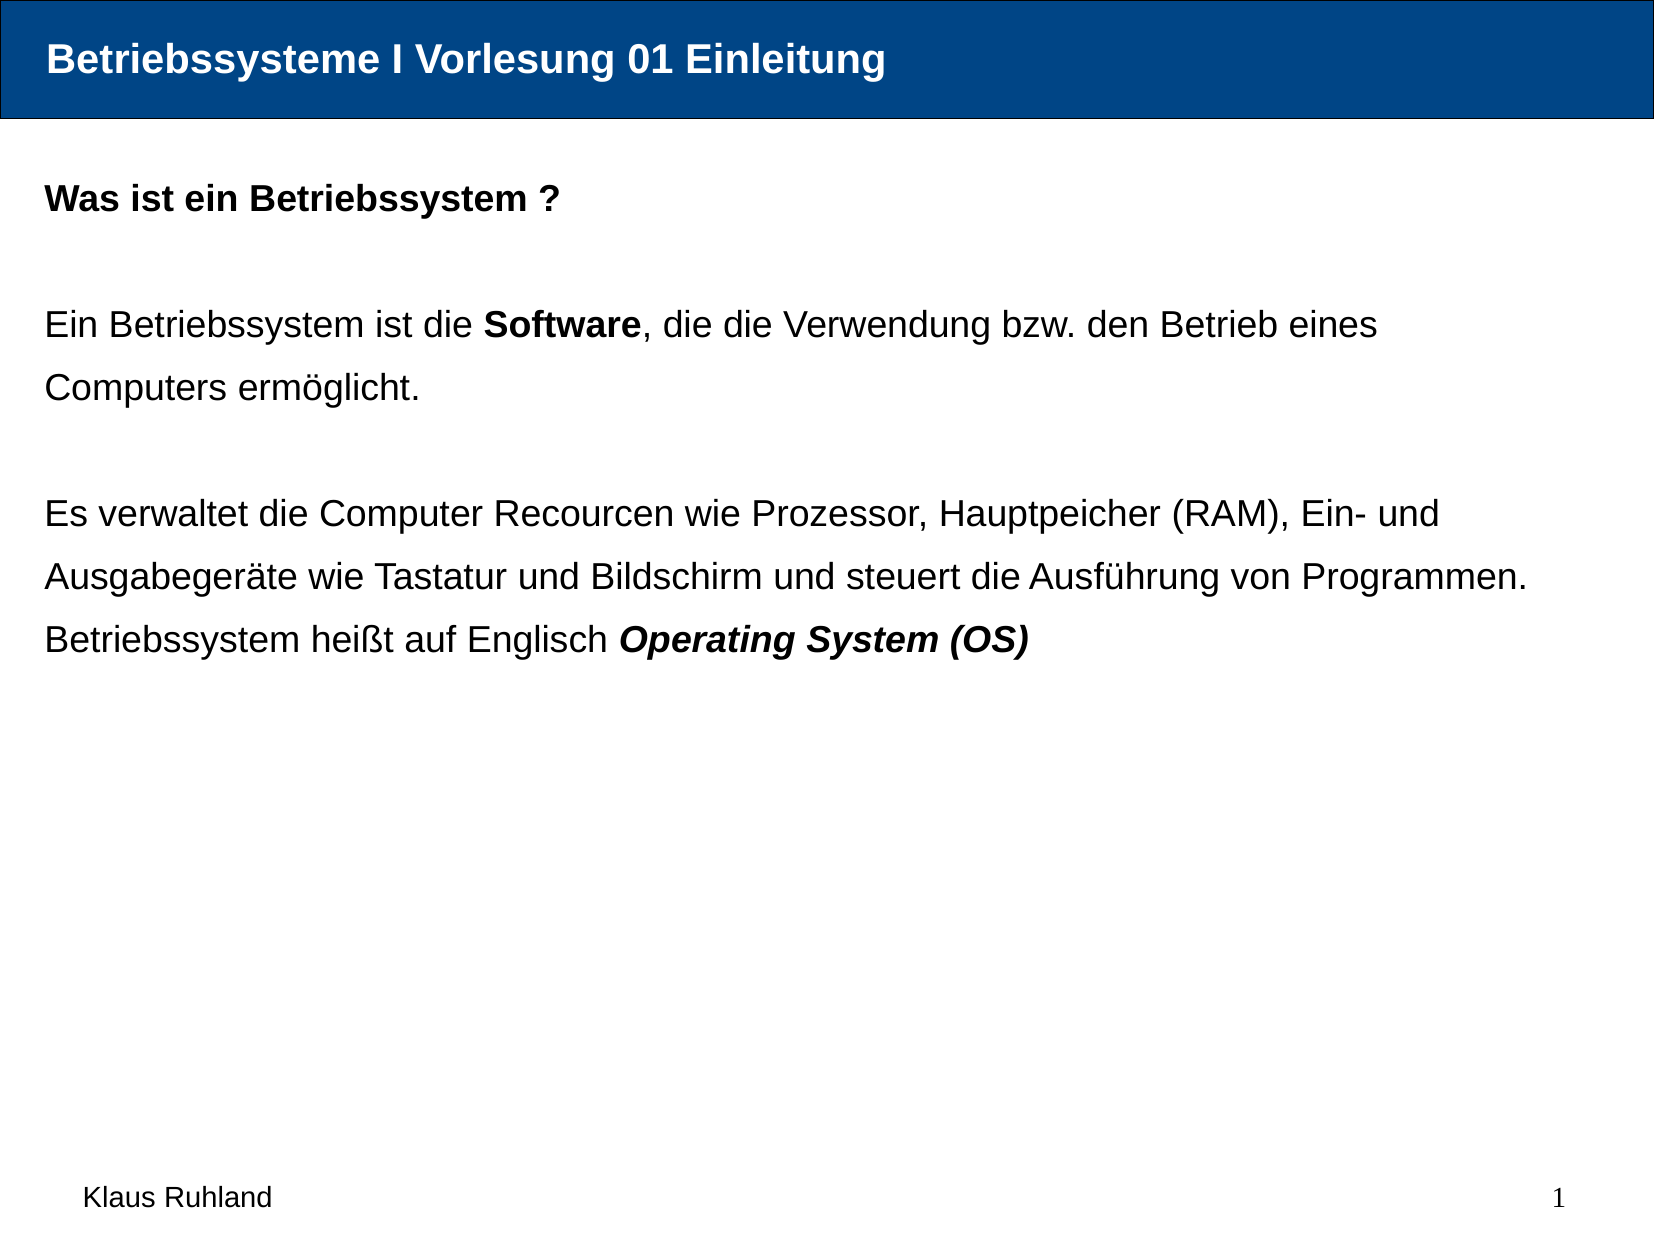

Was ist ein Betriebssystem ?
Ein Betriebssystem ist die Software, die die Verwendung bzw. den Betrieb eines Computers ermöglicht.
Es verwaltet die Computer Recourcen wie Prozessor, Hauptpeicher (RAM), Ein- und Ausgabegeräte wie Tastatur und Bildschirm und steuert die Ausführung von Programmen.
Betriebssystem heißt auf Englisch Operating System (OS)
1